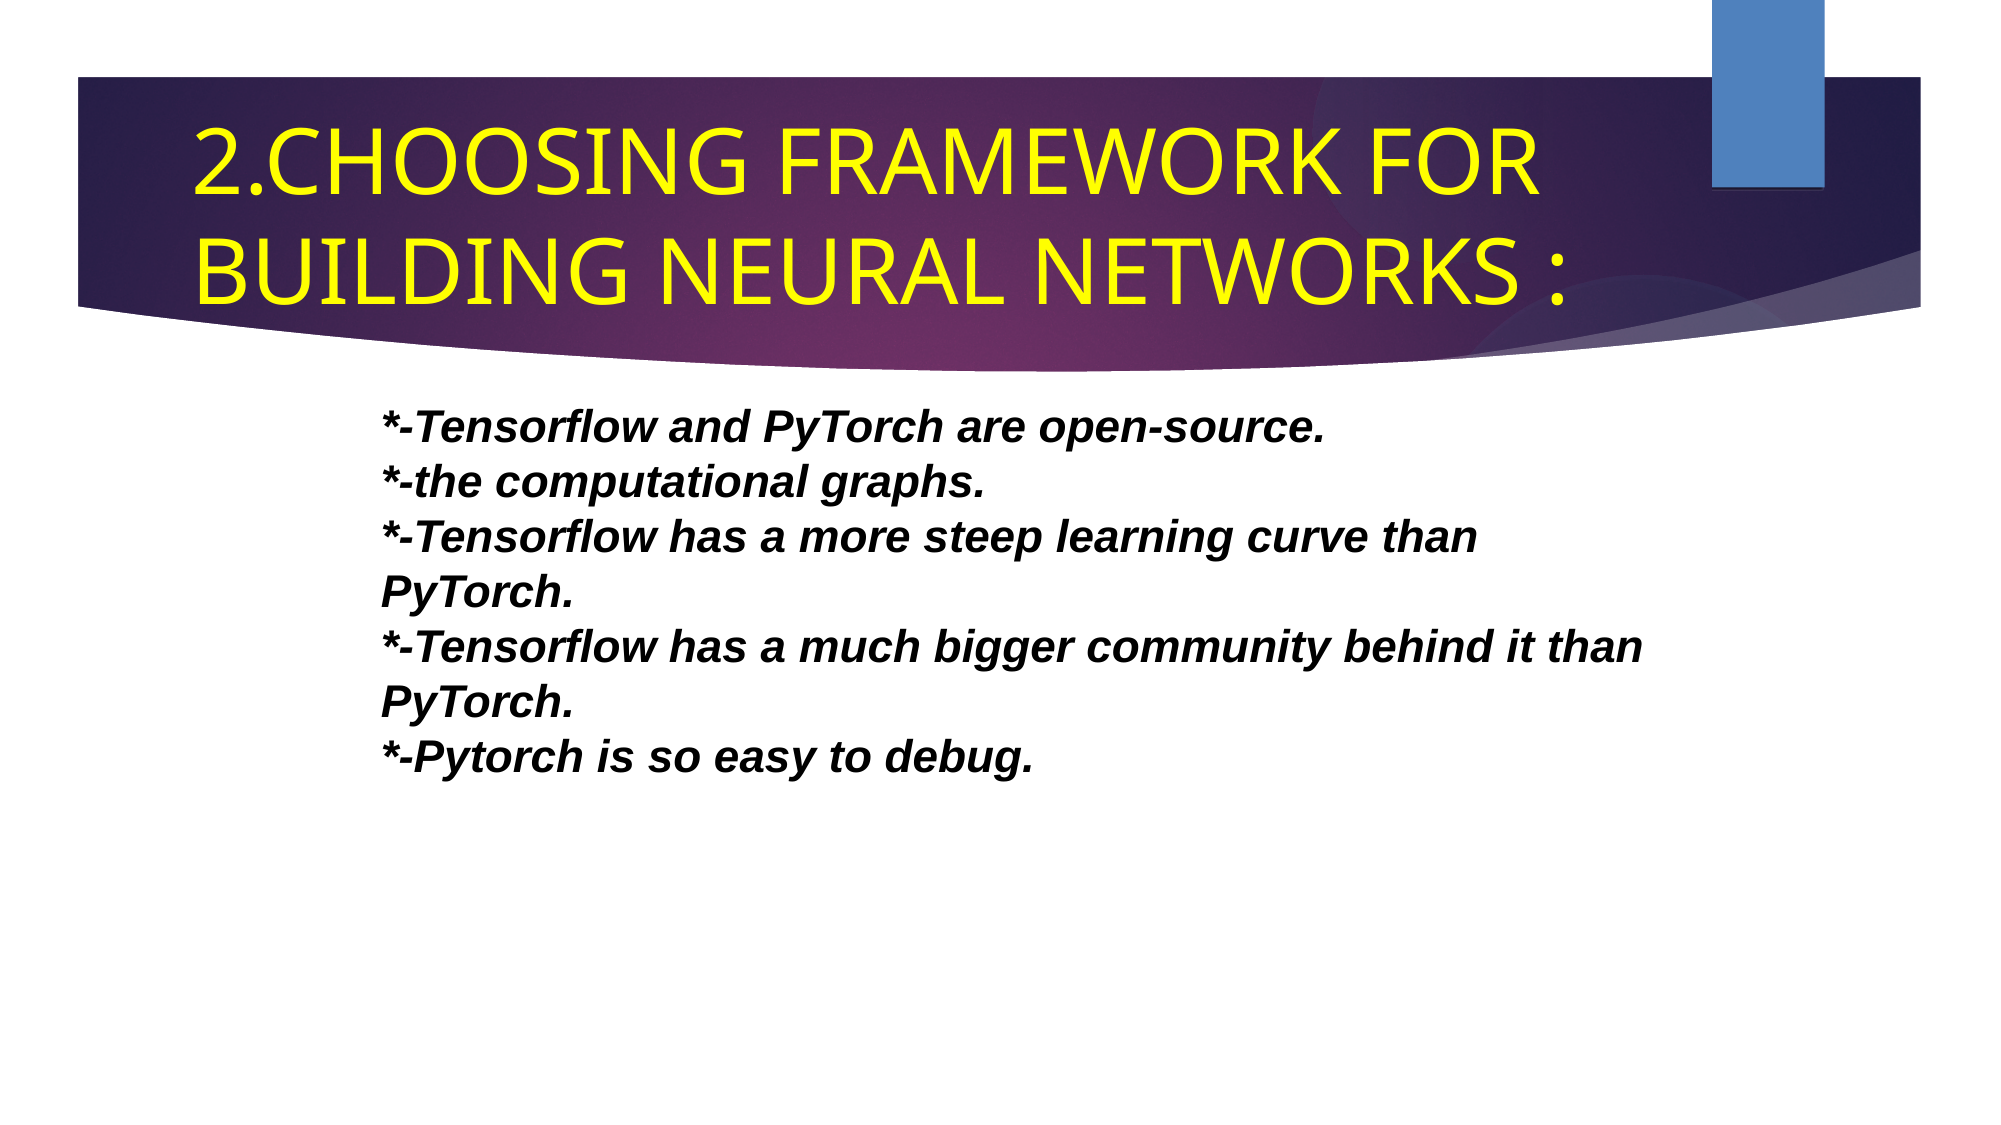

2.Choosing framework for building Neural Networks :
*-Tensorflow and PyTorch are open-source.
*-the computational graphs.
*-Tensorflow has a more steep learning curve than PyTorch.
*-Tensorflow has a much bigger community behind it than PyTorch.
*-Pytorch is so easy to debug.